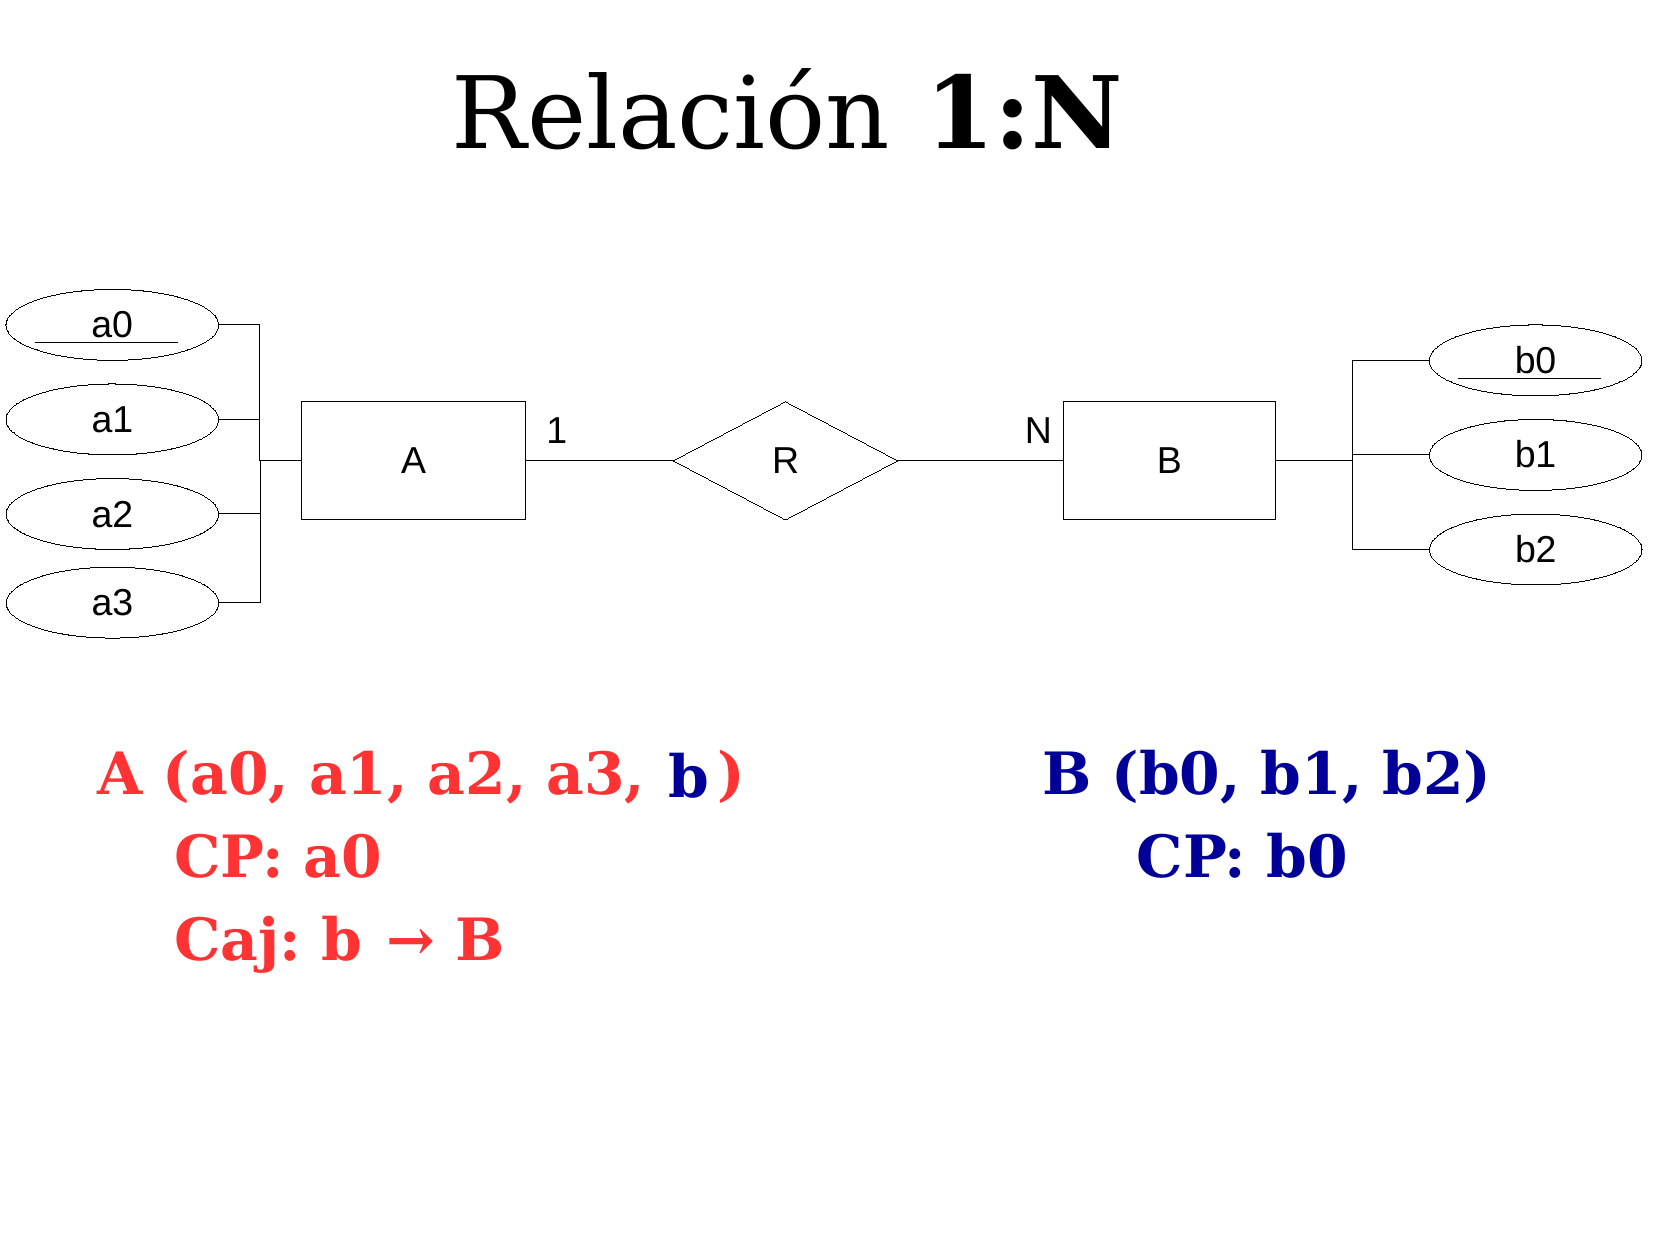

Relación 1:N
a0
b0
a1
A
1
R
N
B
b1
a2
b2
a3
A (a0, a1, a2, a3,
B (b0, b1, b2)
)
b
CP: b0
CP: a0
Caj: b
→ B